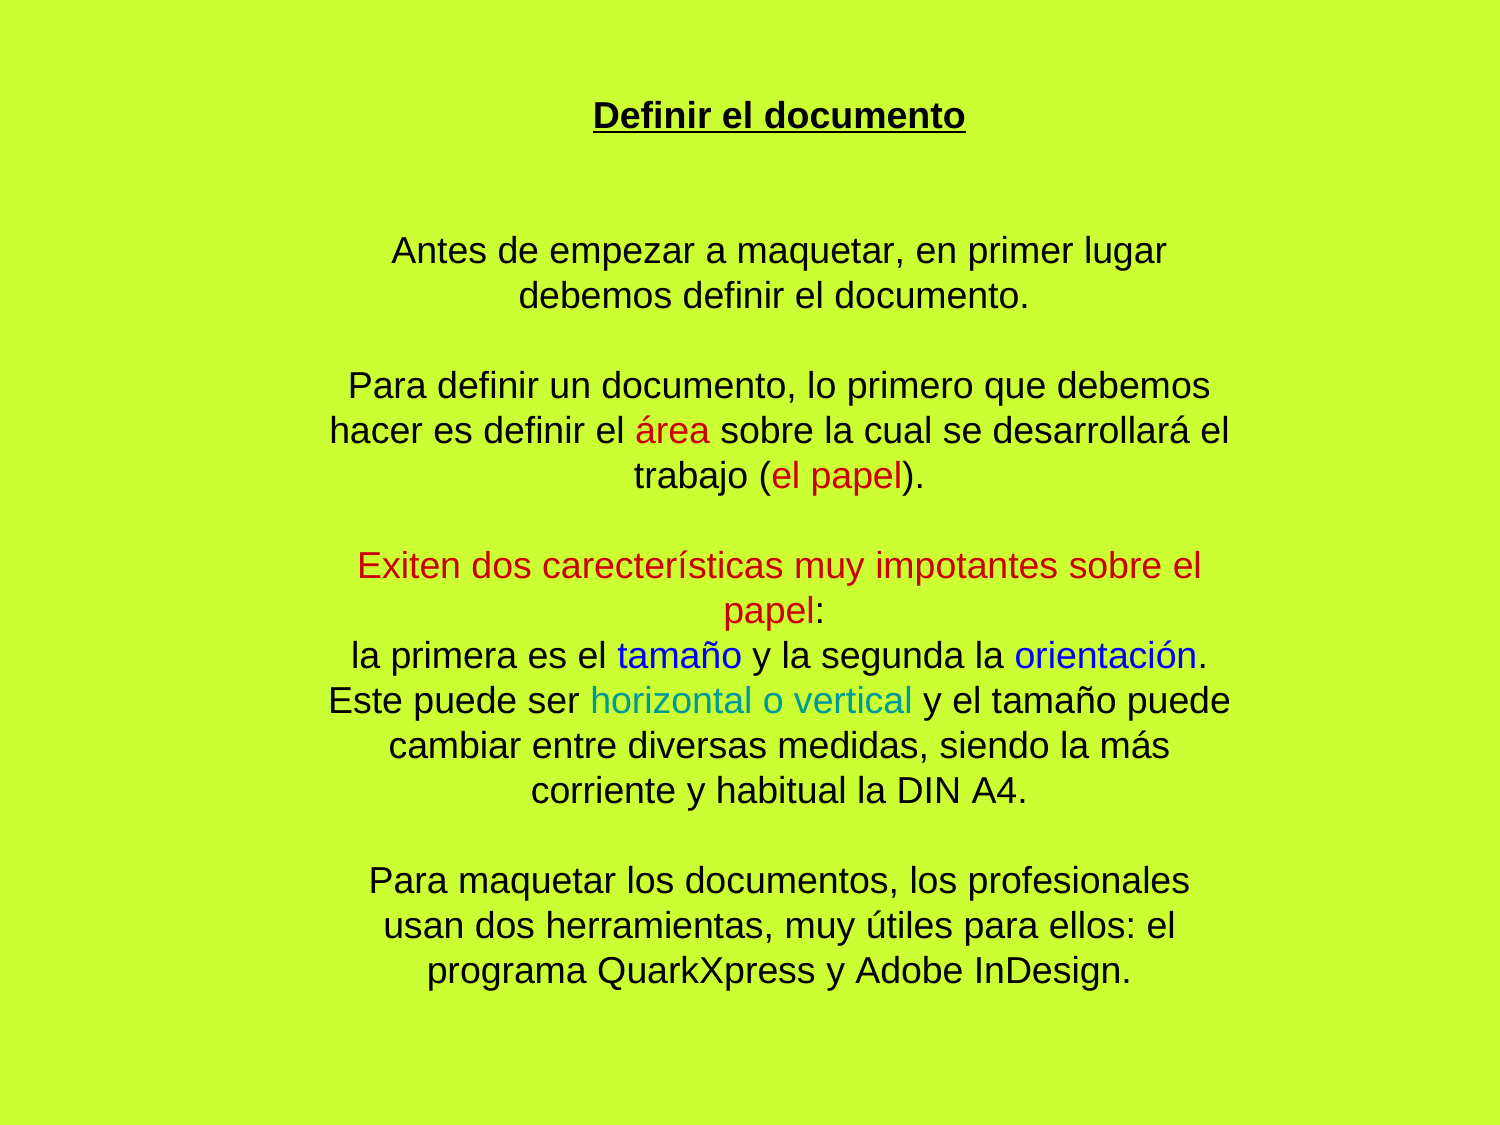

Definir el documento
Antes de empezar a maquetar, en primer lugar debemos definir el documento.
Para definir un documento, lo primero que debemos hacer es definir el área sobre la cual se desarrollará el trabajo (el papel).
Exiten dos carecterísticas muy impotantes sobre el papel:
la primera es el tamaño y la segunda la orientación. Este puede ser horizontal o vertical y el tamaño puede cambiar entre diversas medidas, siendo la más corriente y habitual la DIN A4.
Para maquetar los documentos, los profesionales usan dos herramientas, muy útiles para ellos: el programa QuarkXpress y Adobe InDesign.